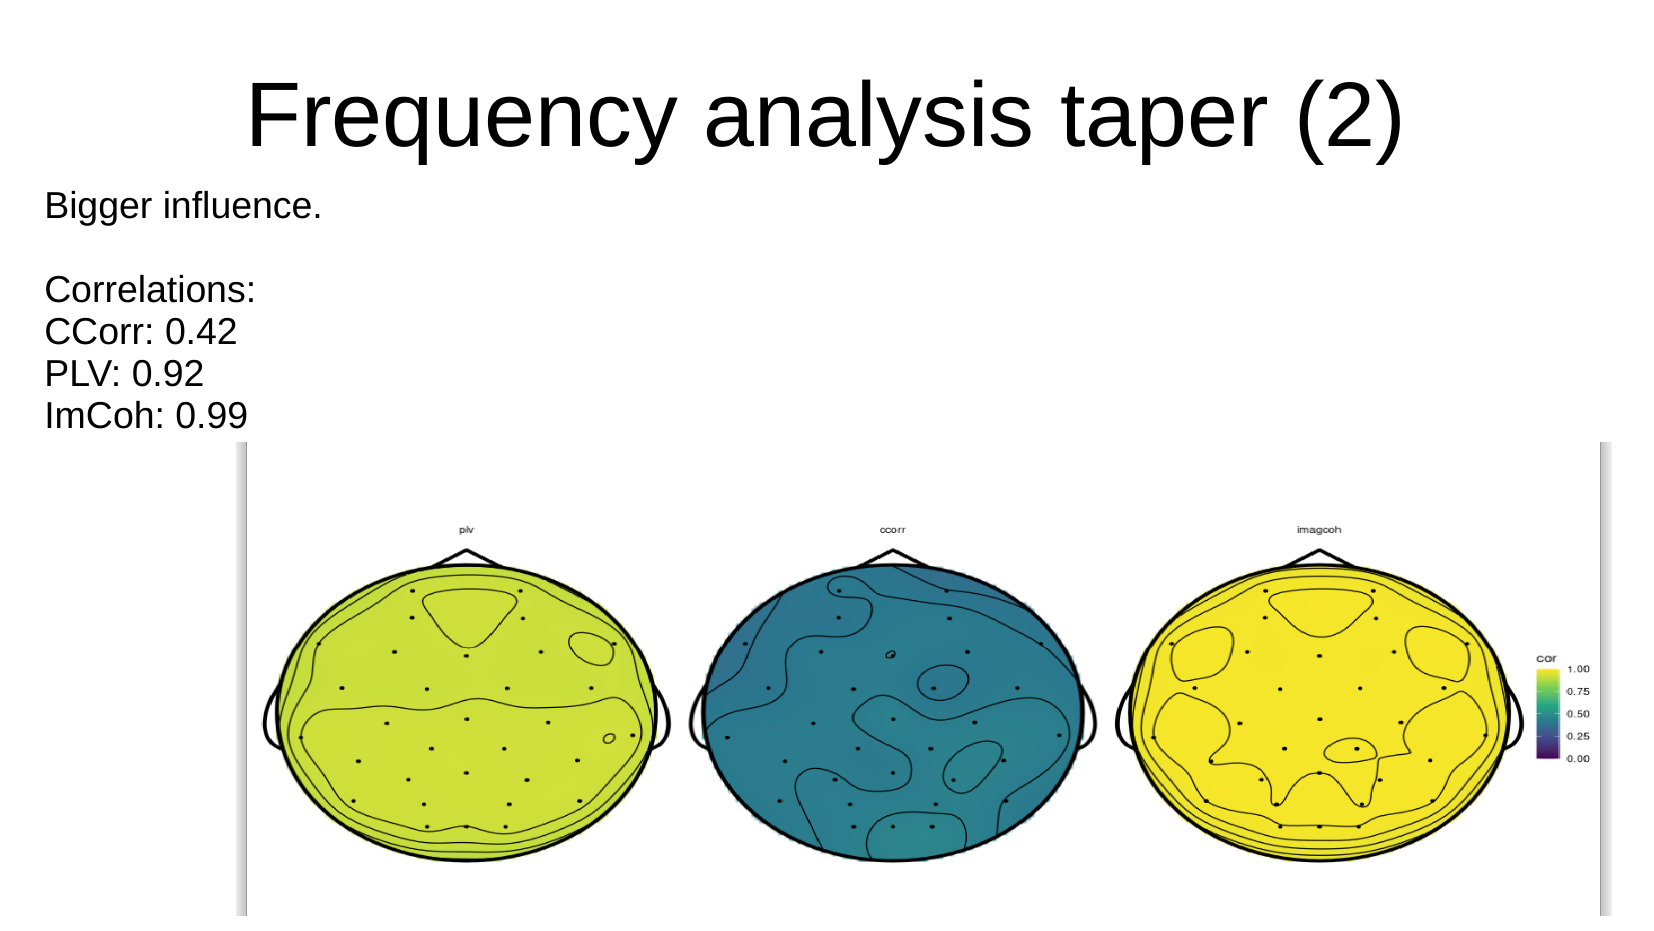

# Frequency analysis taper (2)
Bigger influence.
Correlations:
CCorr: 0.42
PLV: 0.92
ImCoh: 0.99